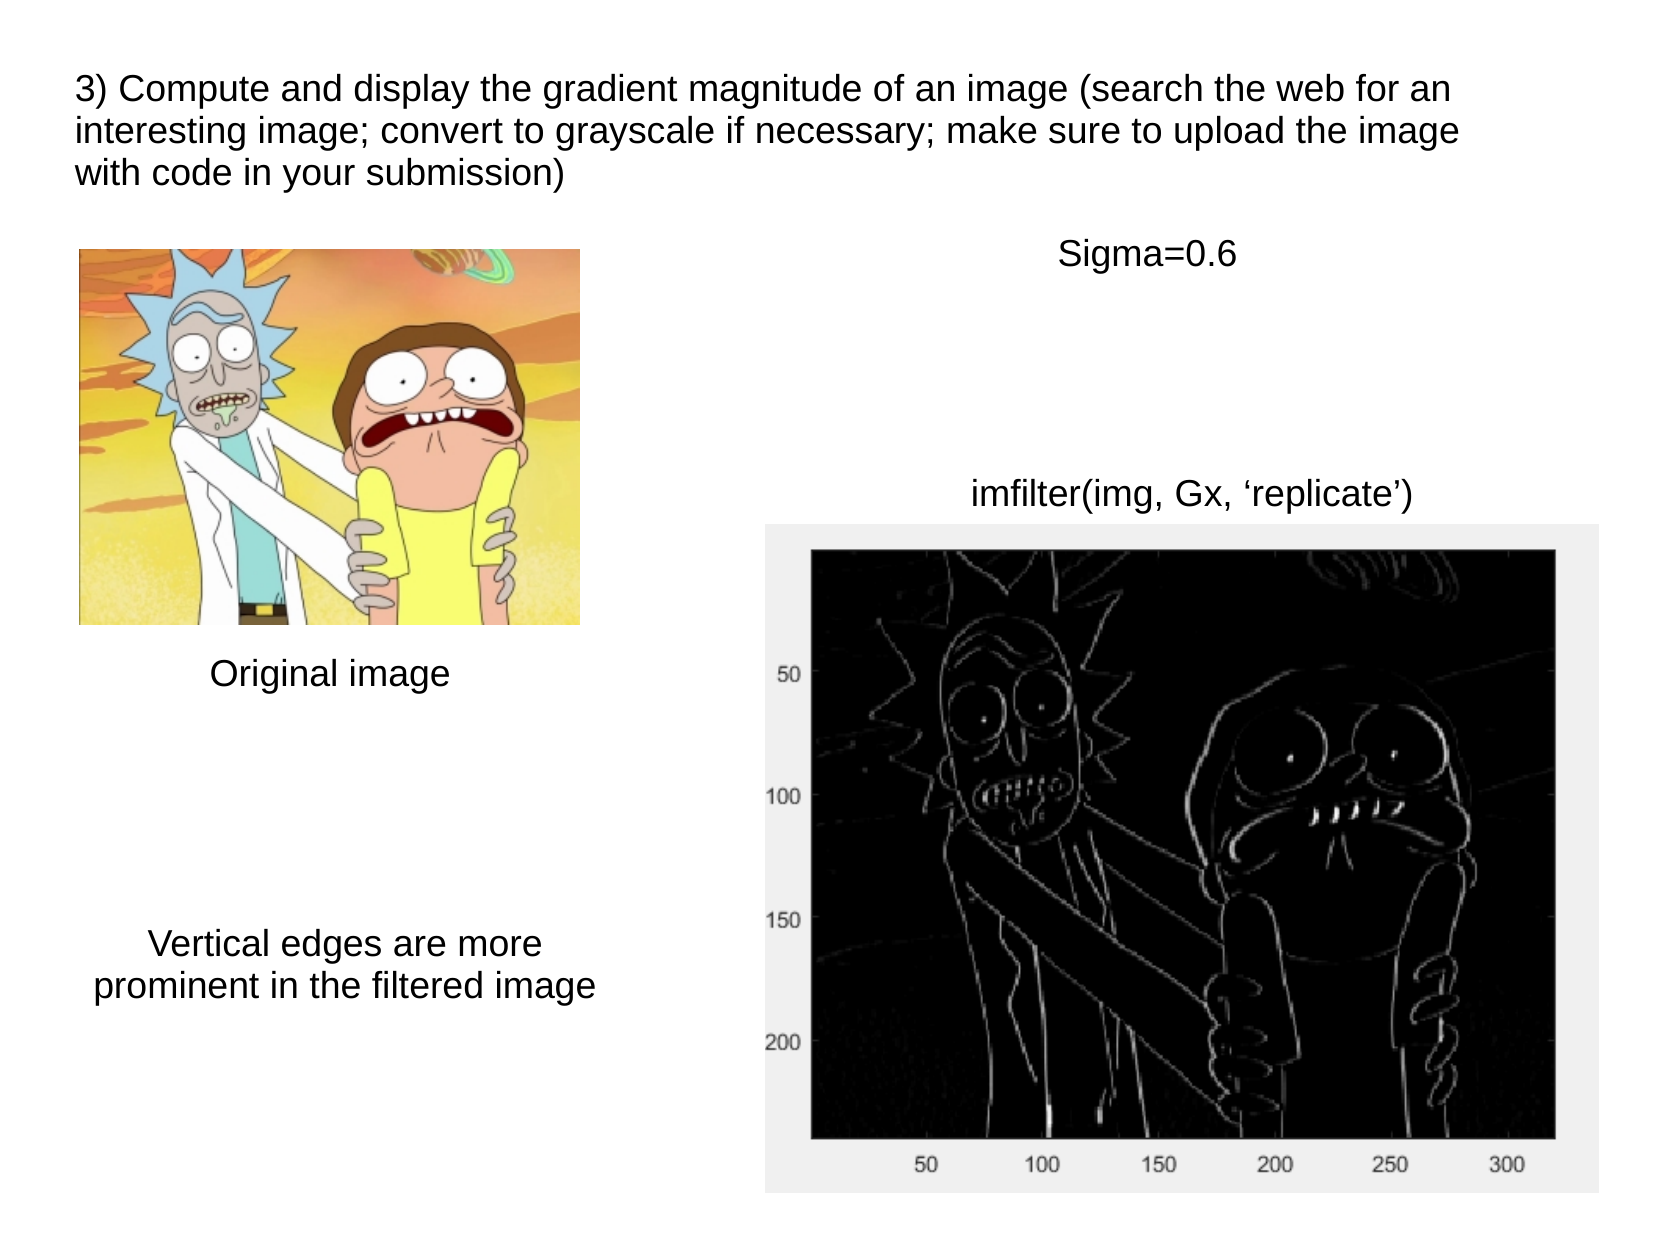

3) Compute and display the gradient magnitude of an image (search the web for an
interesting image; convert to grayscale if necessary; make sure to upload the image
with code in your submission)
Sigma=0.6
imfilter(img, Gx, ‘replicate’)
Original image
Vertical edges are more prominent in the filtered image